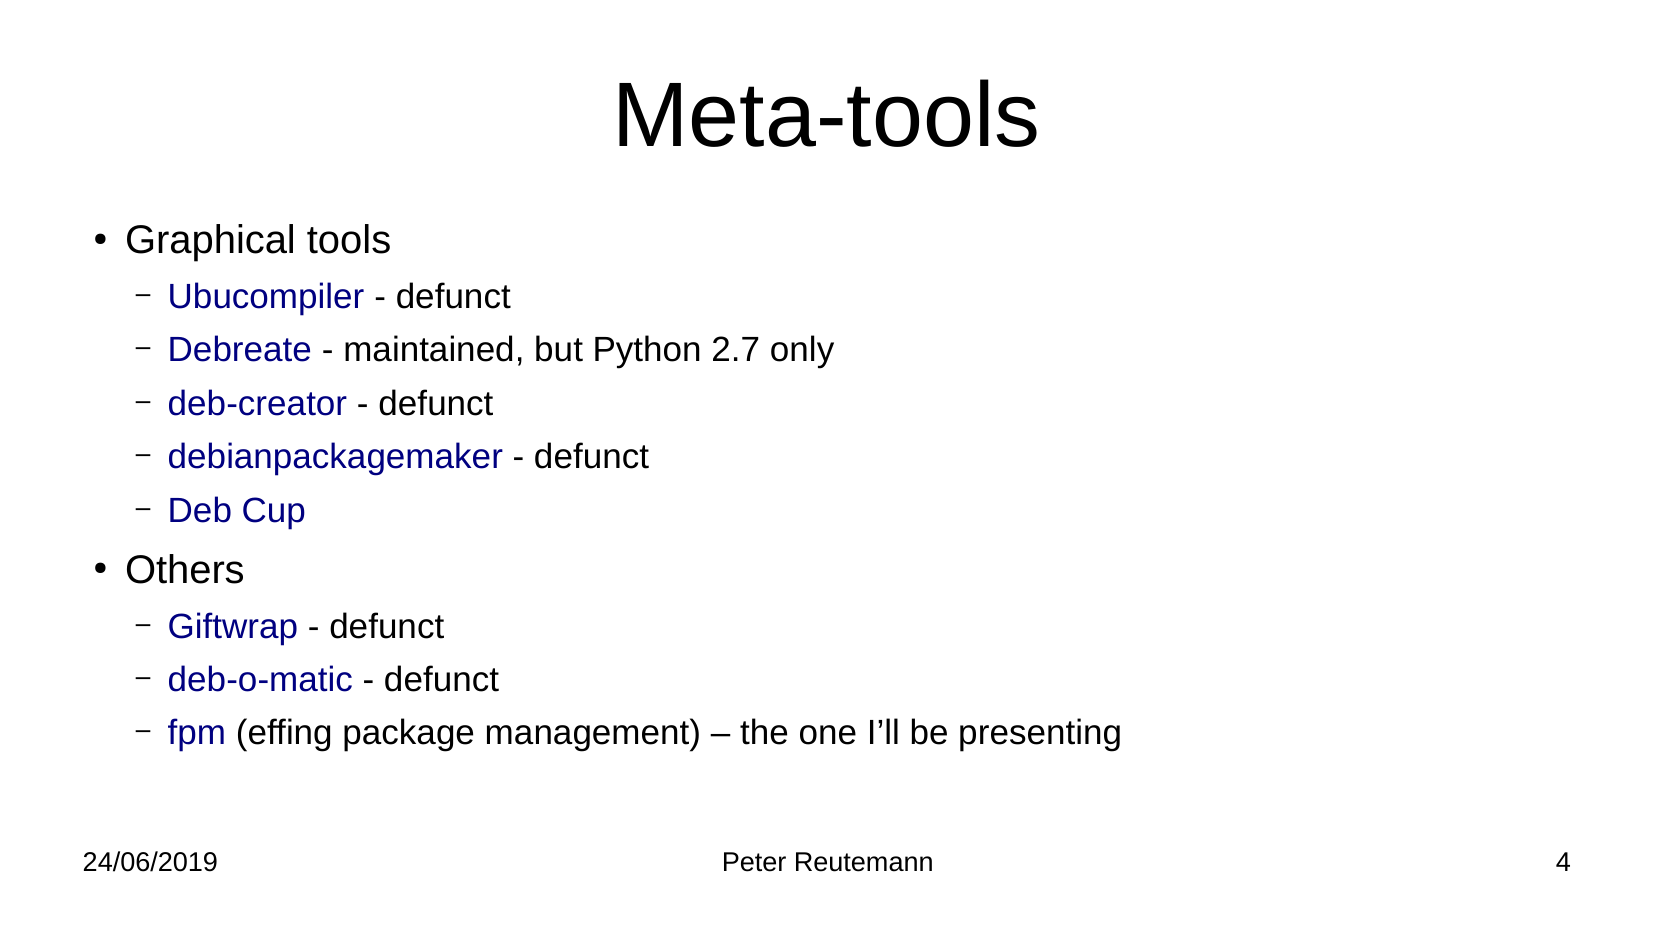

# Meta-tools
Graphical tools
Ubucompiler - defunct
Debreate - maintained, but Python 2.7 only
deb-creator - defunct
debianpackagemaker - defunct
Deb Cup
Others
Giftwrap - defunct
deb-o-matic - defunct
fpm (effing package management) – the one I’ll be presenting
24/06/2019
Peter Reutemann
4